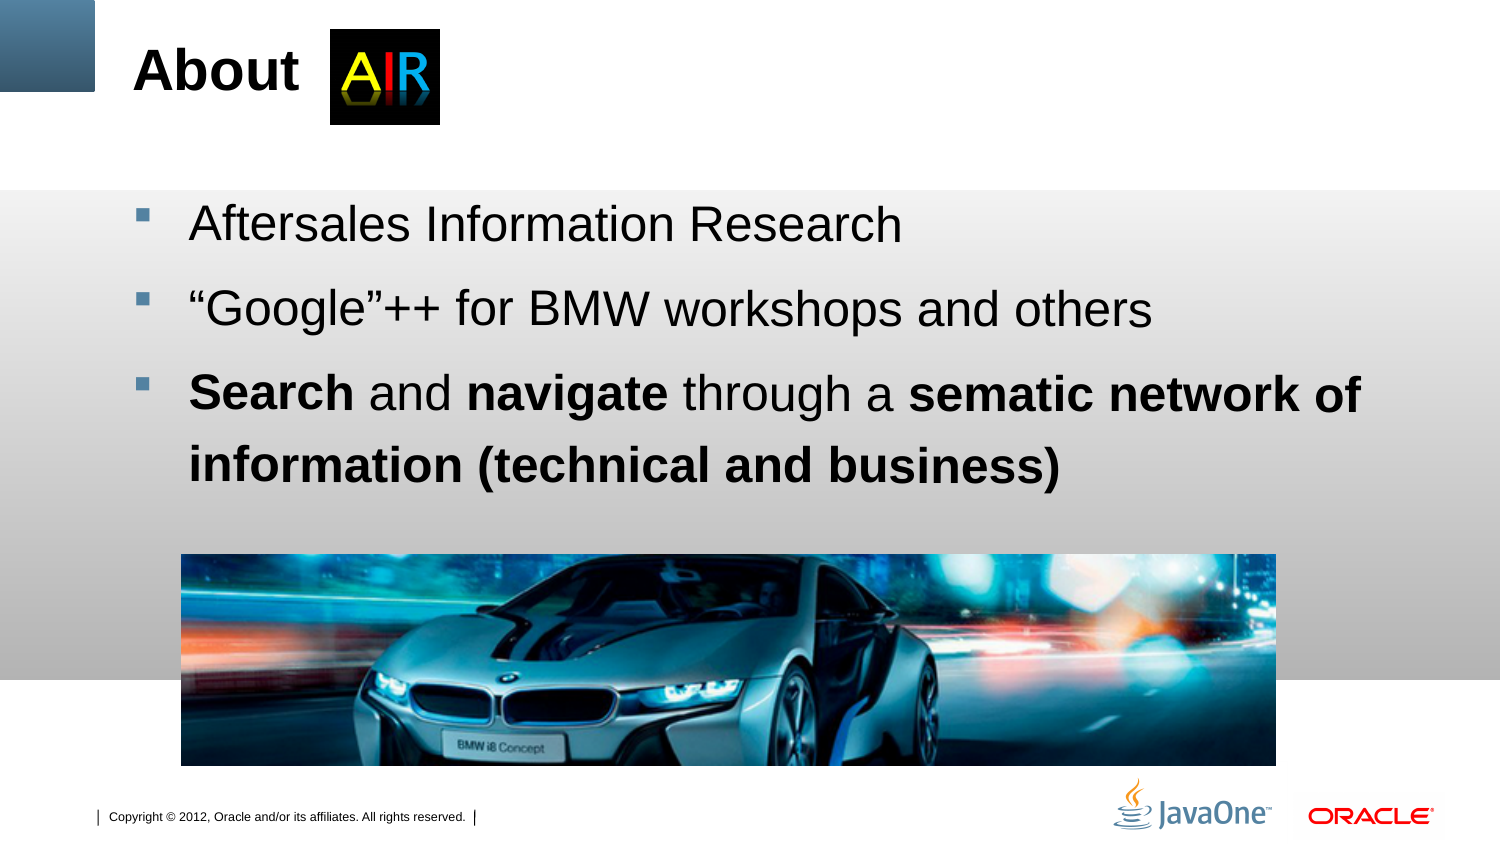

# About
Aftersales Information Research
“Google”++ for BMW workshops and others
Search and navigate through a sematic network of information (technical and business)